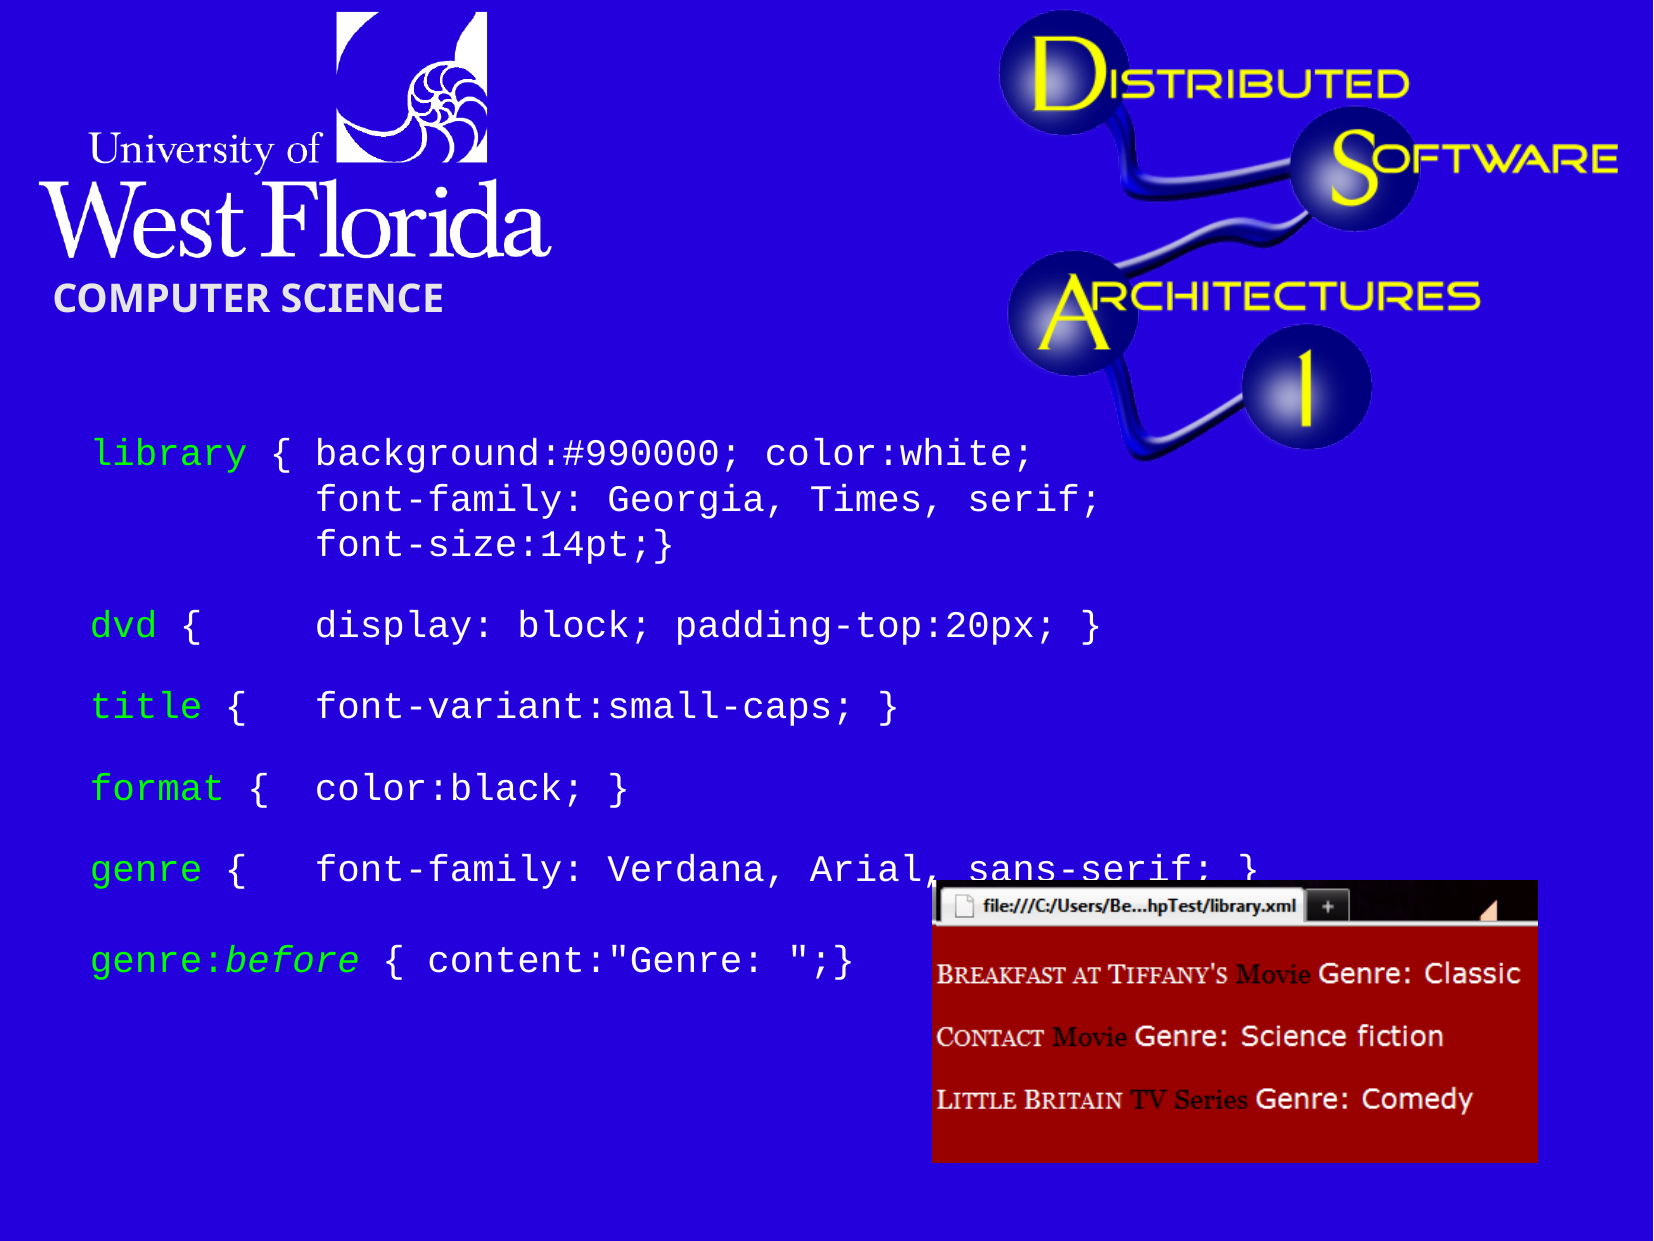

COMPUTER SCIENCE
# library { background:#990000; color:white;
 font-family: Georgia, Times, serif;
 font-size:14pt;}
dvd { display: block; padding-top:20px; }
title { font-variant:small-caps; }
format { color:black; }
genre { font-family: Verdana, Arial, sans-serif; }
genre:before { content:"Genre: ";}